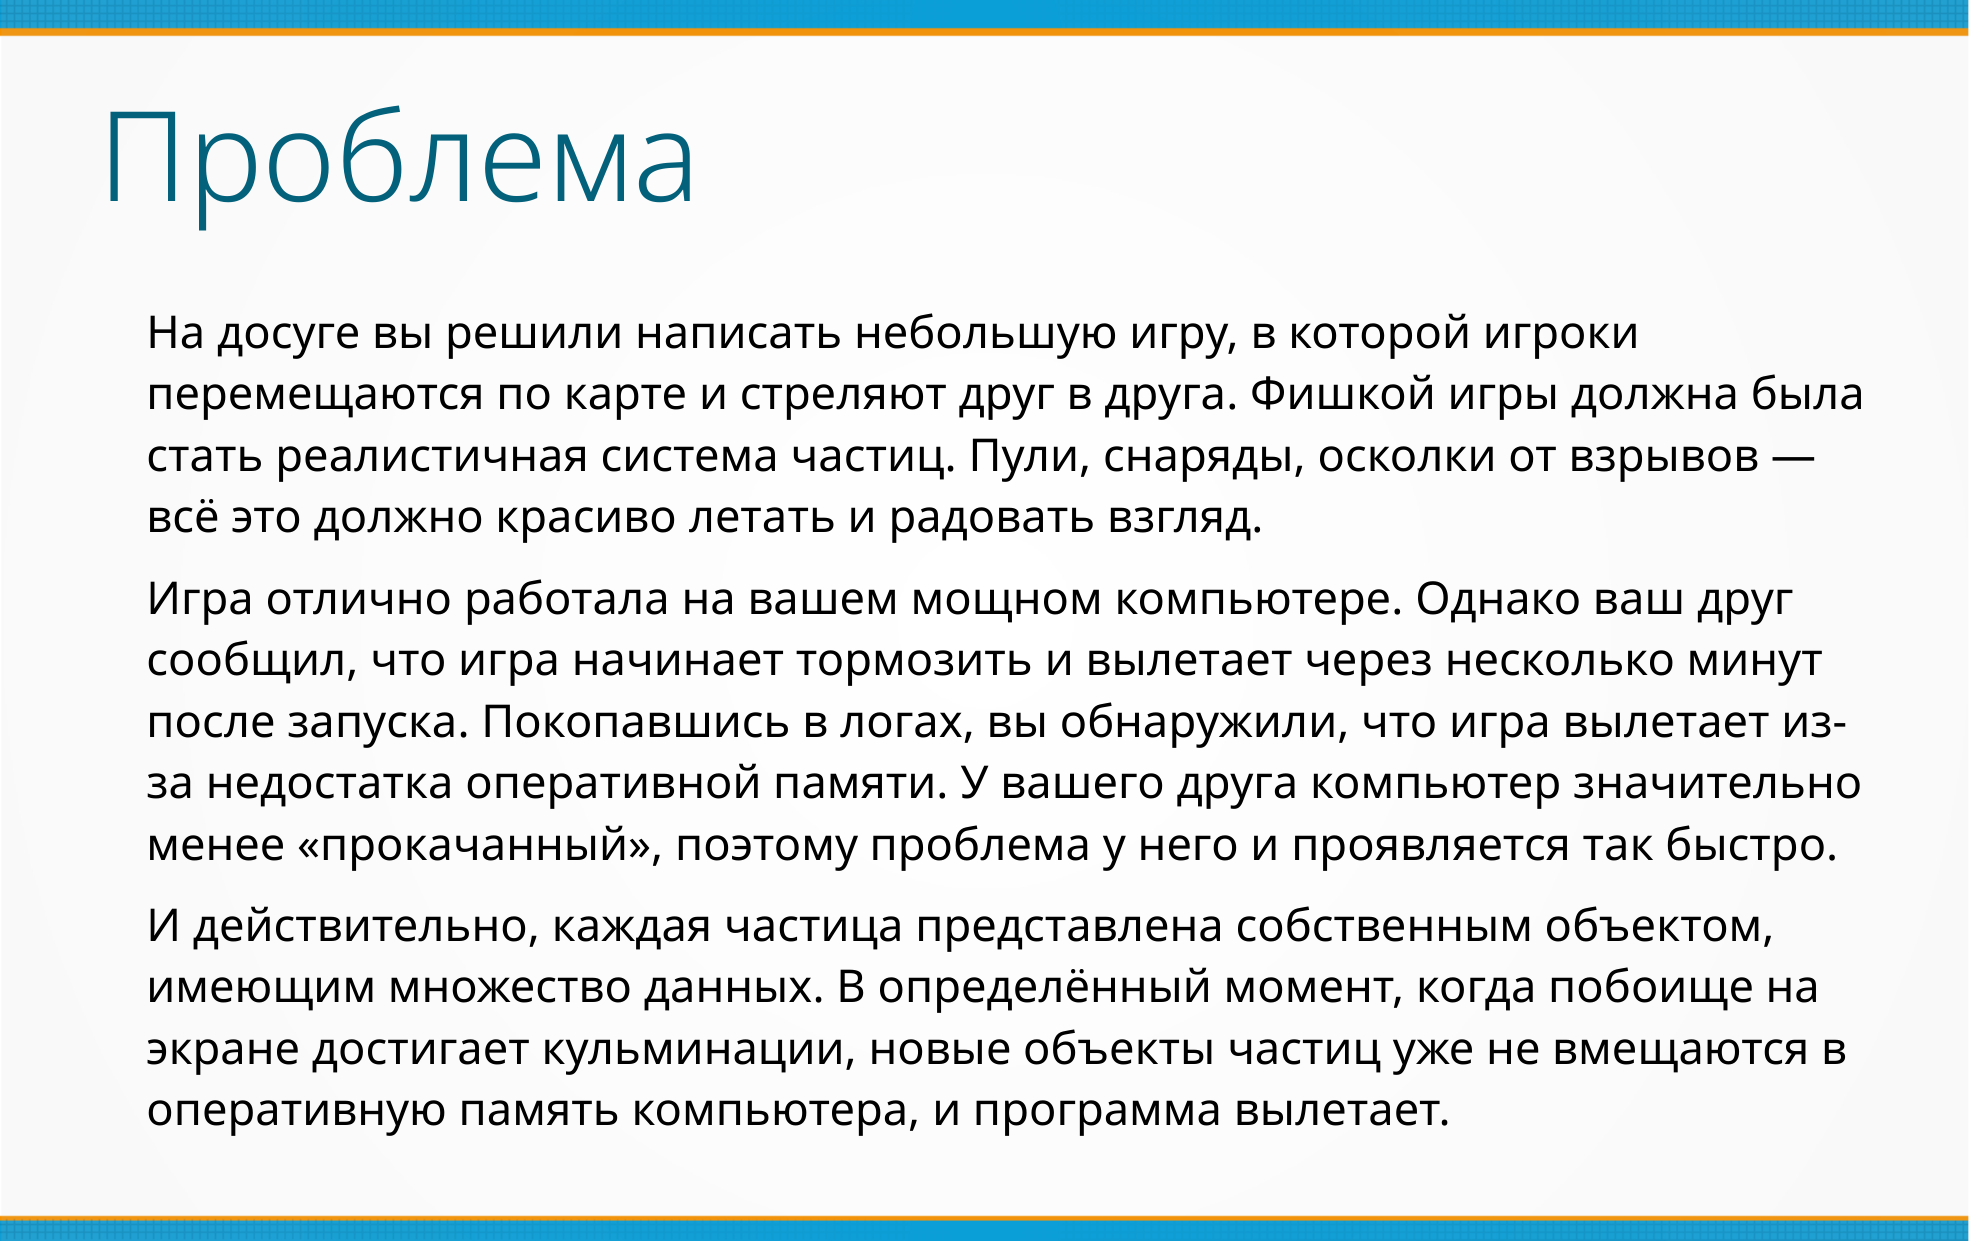

# Проблема
На досуге вы решили написать небольшую игру, в которой игроки перемещаются по карте и стреляют друг в друга. Фишкой игры должна была стать реалистичная система частиц. Пули, снаряды, осколки от взрывов — всё это должно красиво летать и радовать взгляд.
Игра отлично работала на вашем мощном компьютере. Однако ваш друг сообщил, что игра начинает тормозить и вылетает через несколько минут после запуска. Покопавшись в логах, вы обнаружили, что игра вылетает из-за недостатка оперативной памяти. У вашего друга компьютер значительно менее «прокачанный», поэтому проблема у него и проявляется так быстро.
И действительно, каждая частица представлена собственным объектом, имеющим множество данных. В определённый момент, когда побоище на экране достигает кульминации, новые объекты частиц уже не вмещаются в оперативную память компьютера, и программа вылетает.